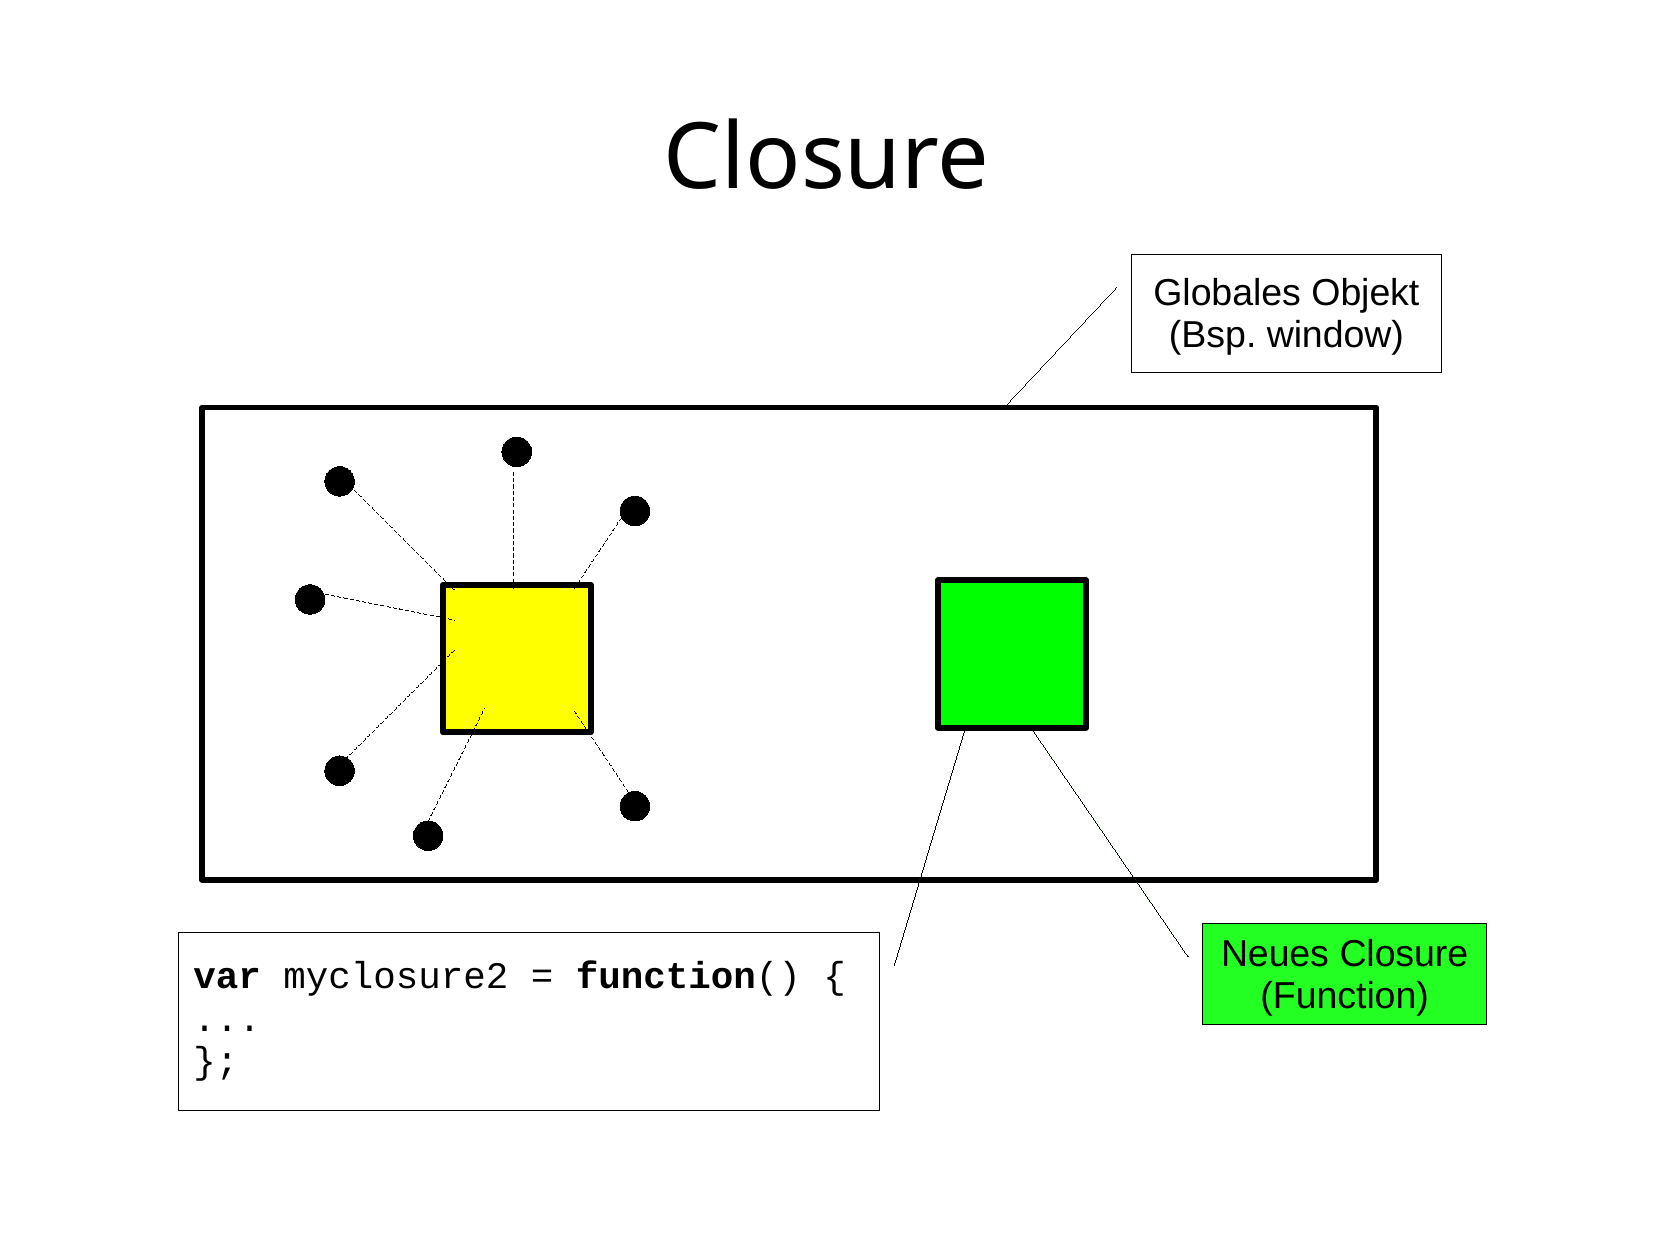

# Closure
Globales Objekt
(Bsp. window)
Neues Closure
(Function)
var myclosure2 = function() {
...
};